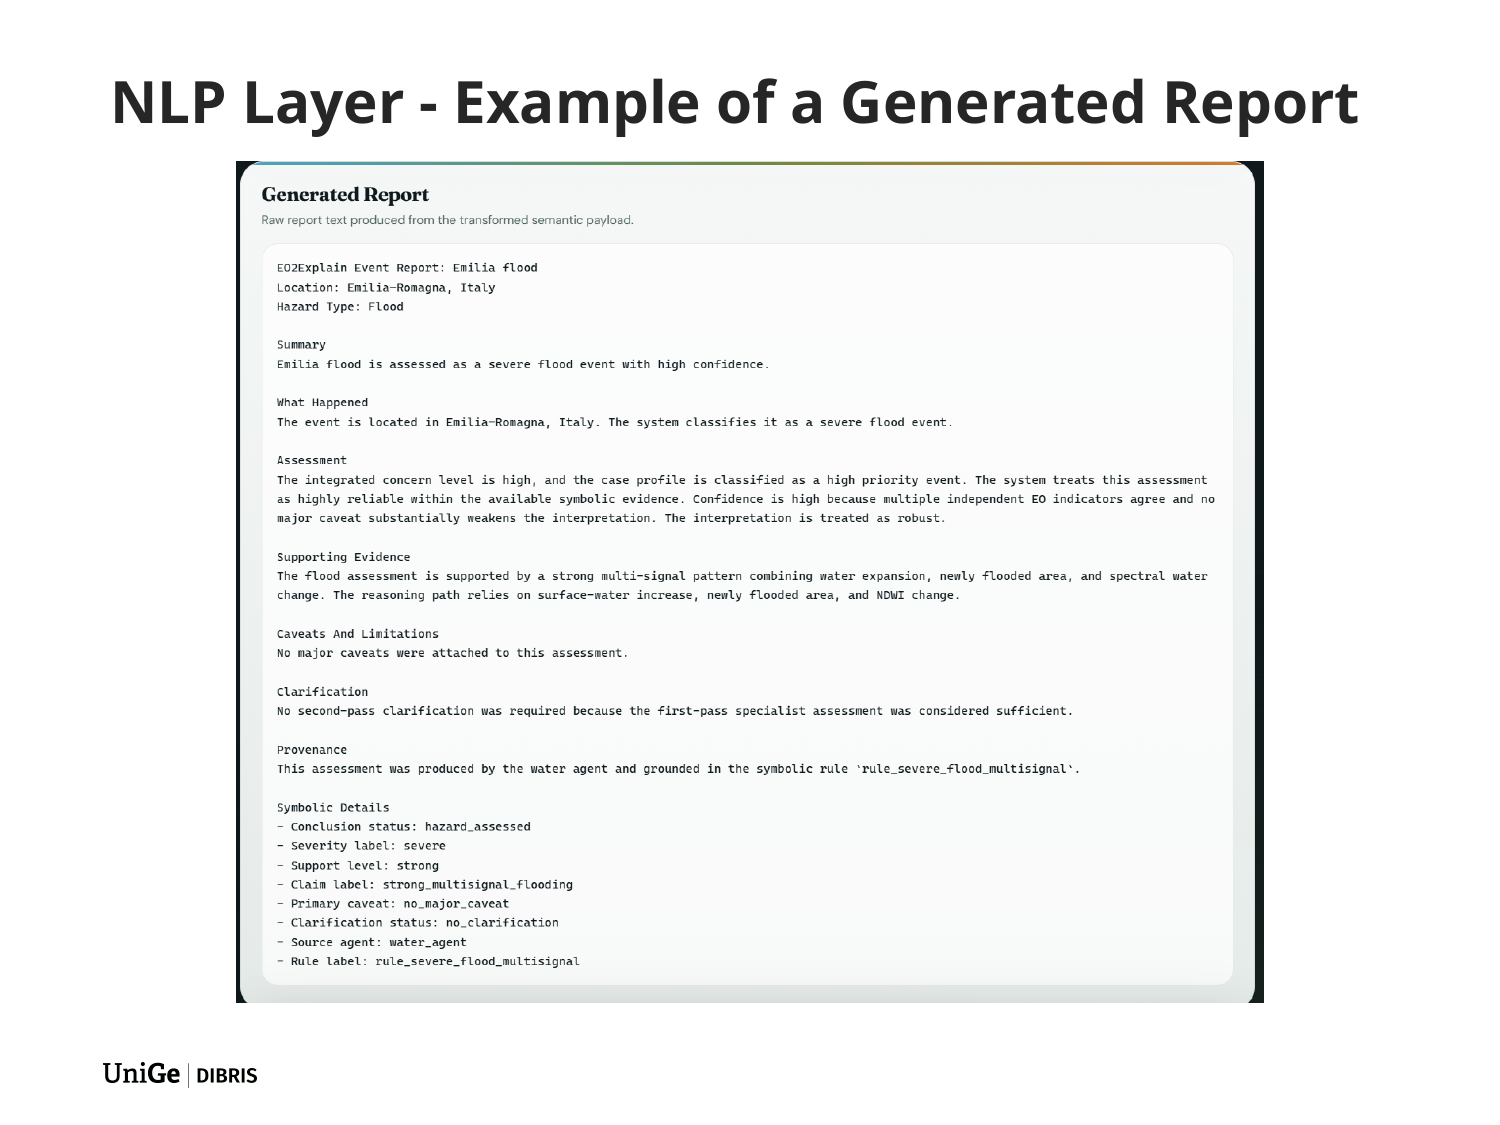

NLP Layer - Example of a Generated Report